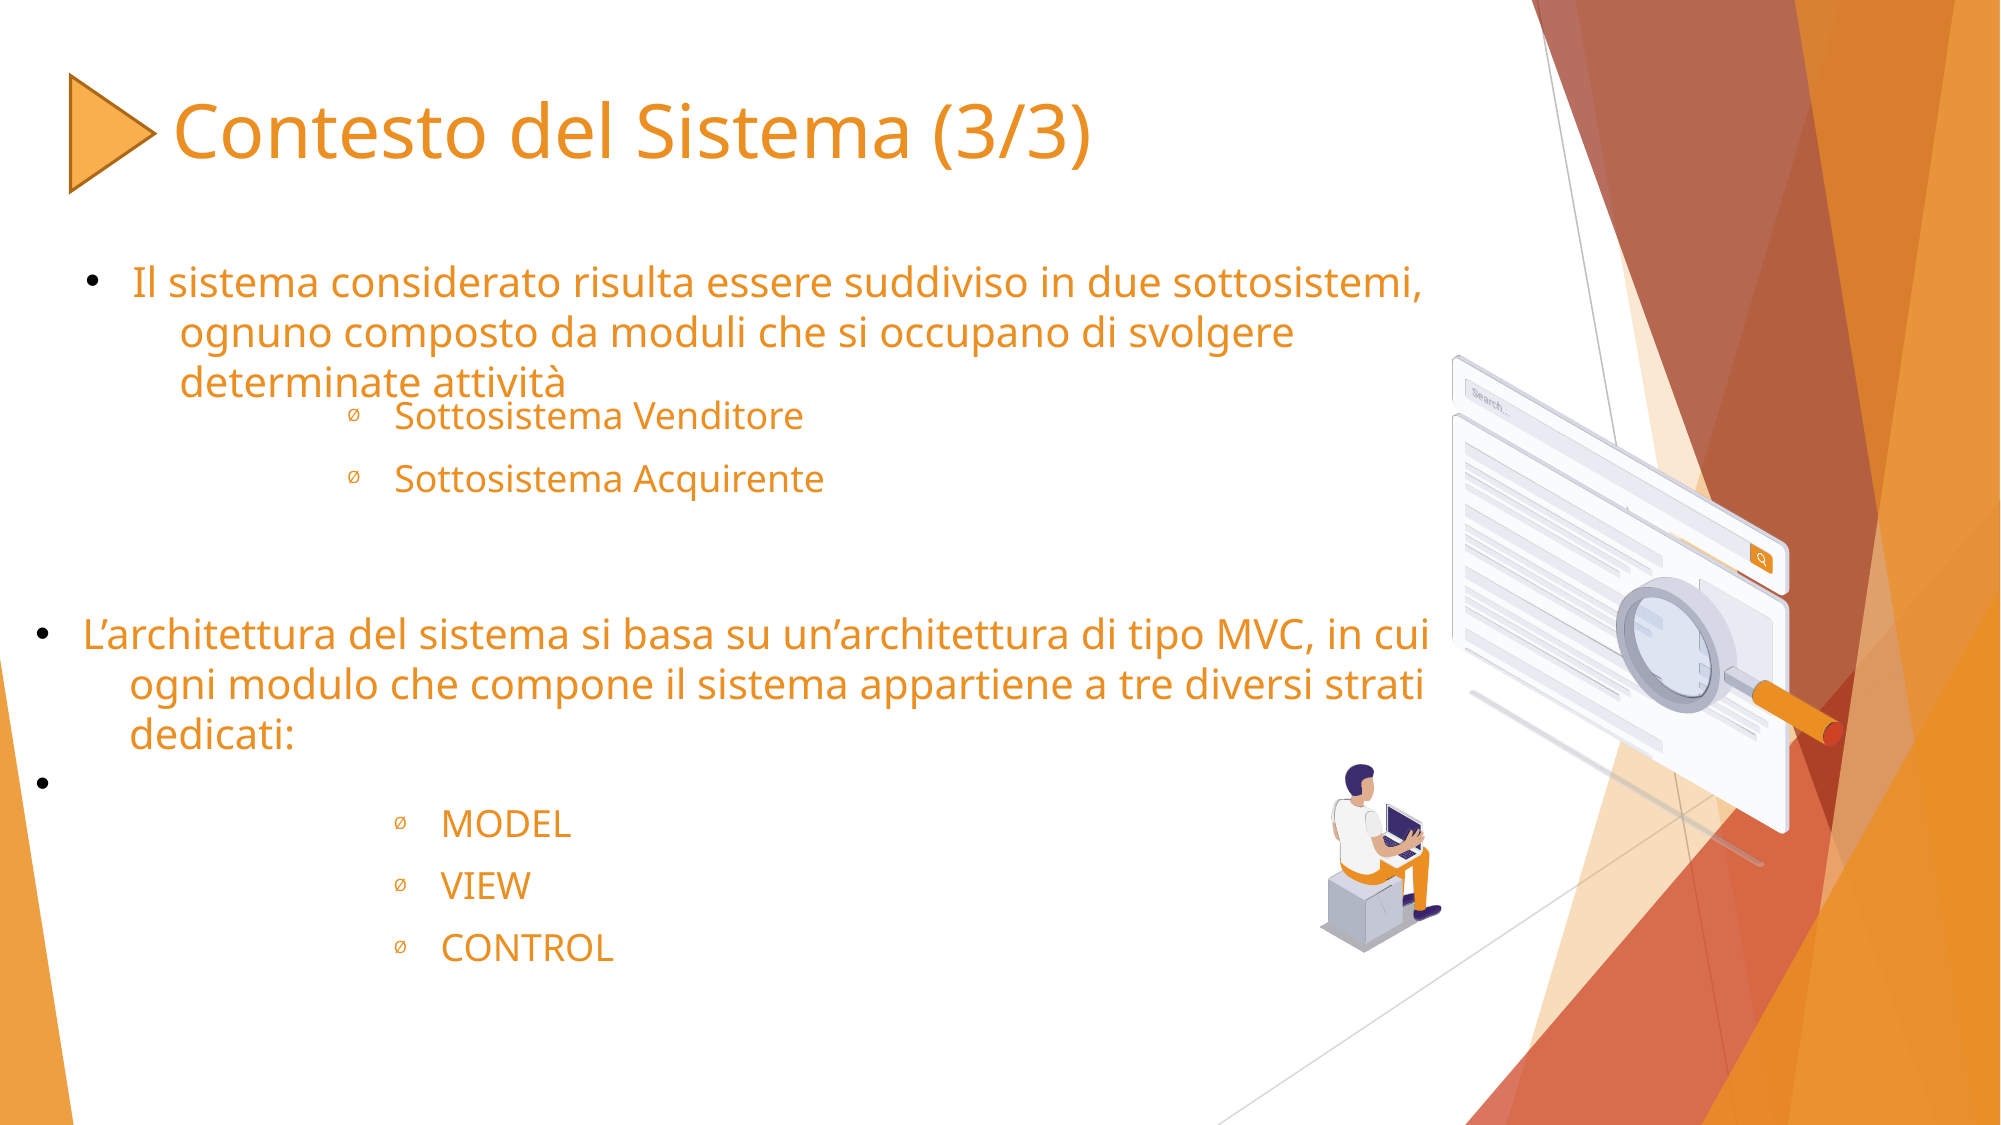

Contesto del Sistema (3/3)
Il sistema considerato risulta essere suddiviso in due sottosistemi, ognuno composto da moduli che si occupano di svolgere determinate attività
Sottosistema Venditore
Sottosistema Acquirente
L’architettura del sistema si basa su un’architettura di tipo MVC, in cui ogni modulo che compone il sistema appartiene a tre diversi strati dedicati:
MODEL
VIEW
CONTROL